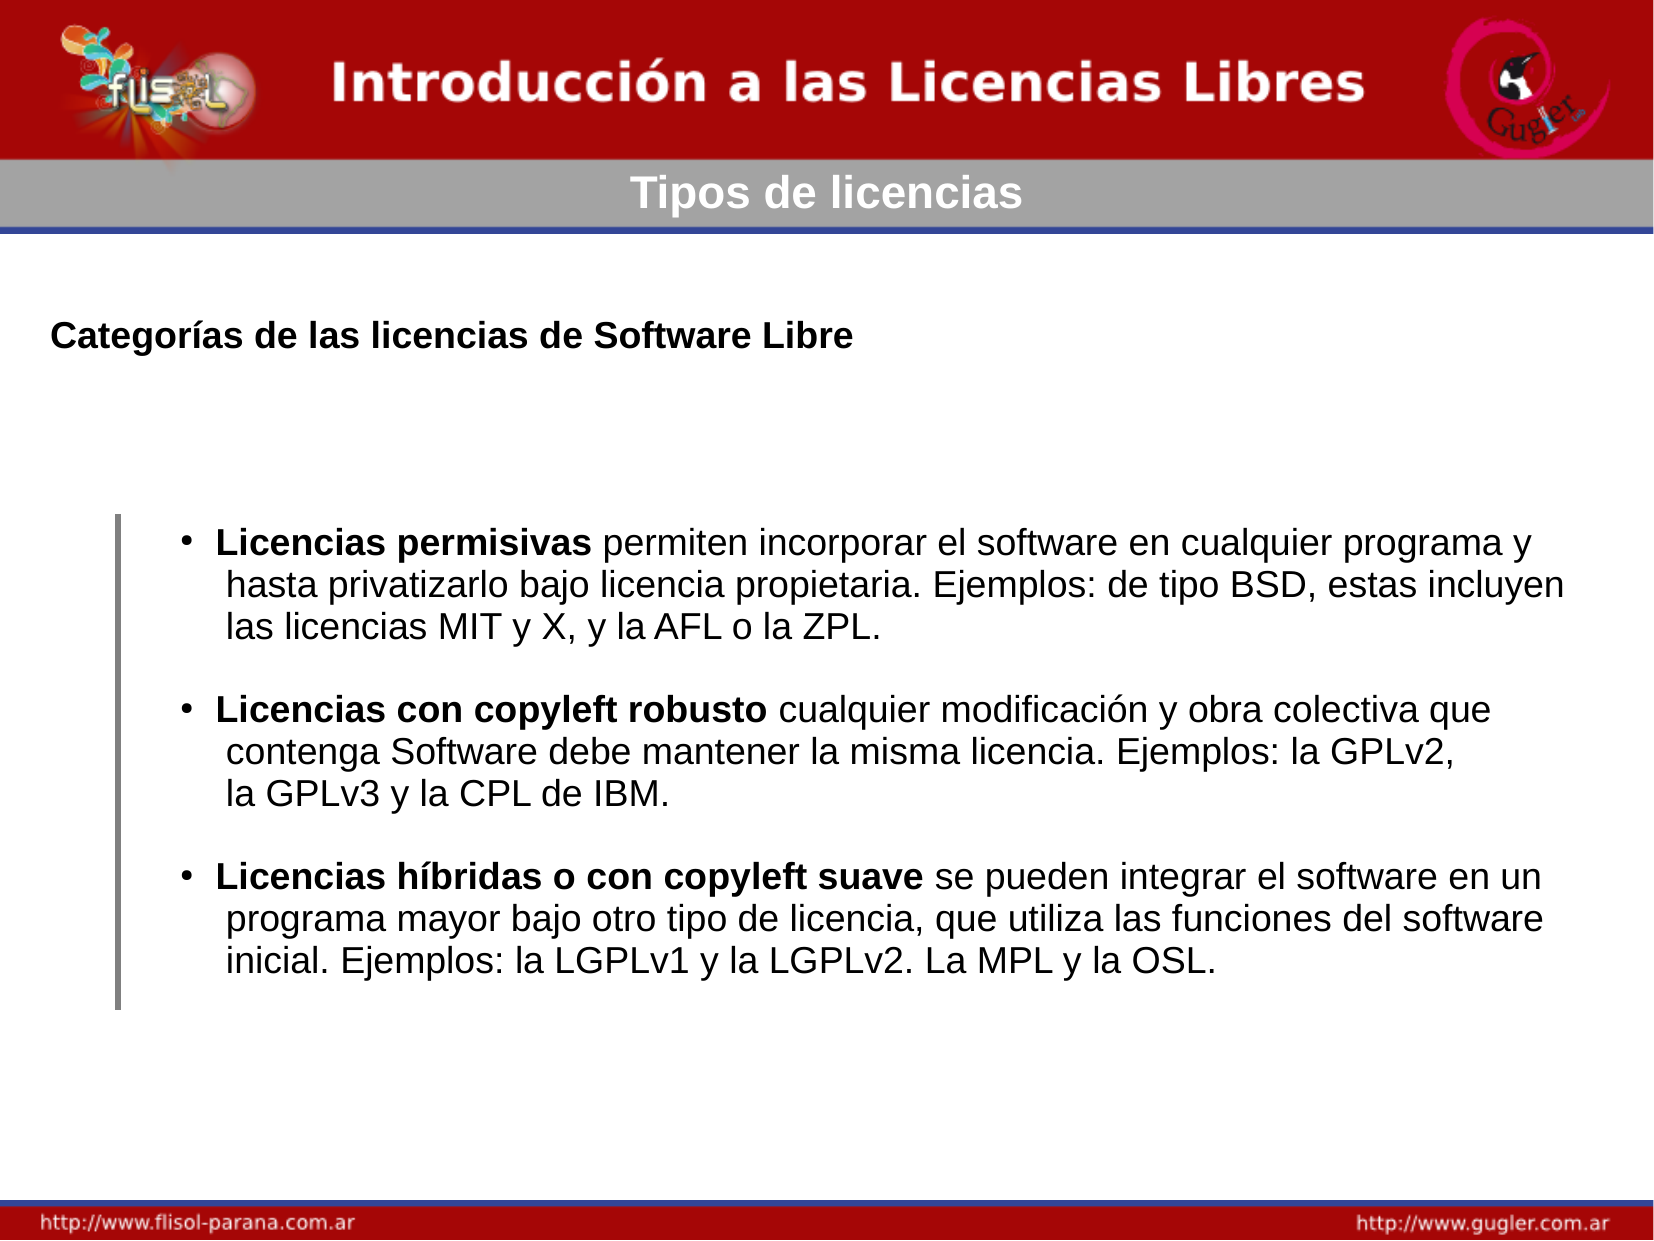

Tipos de licencias
Categorías de las licencias de Software Libre
Licencias permisivas permiten incorporar el software en cualquier programa y
 hasta privatizarlo bajo licencia propietaria. Ejemplos: de tipo BSD, estas incluyen
 las licencias MIT y X, y la AFL o la ZPL.
Licencias con copyleft robusto cualquier modificación y obra colectiva que
 contenga Software debe mantener la misma licencia. Ejemplos: la GPLv2,
 la GPLv3 y la CPL de IBM.
Licencias híbridas o con copyleft suave se pueden integrar el software en un
 programa mayor bajo otro tipo de licencia, que utiliza las funciones del software
 inicial. Ejemplos: la LGPLv1 y la LGPLv2. La MPL y la OSL.